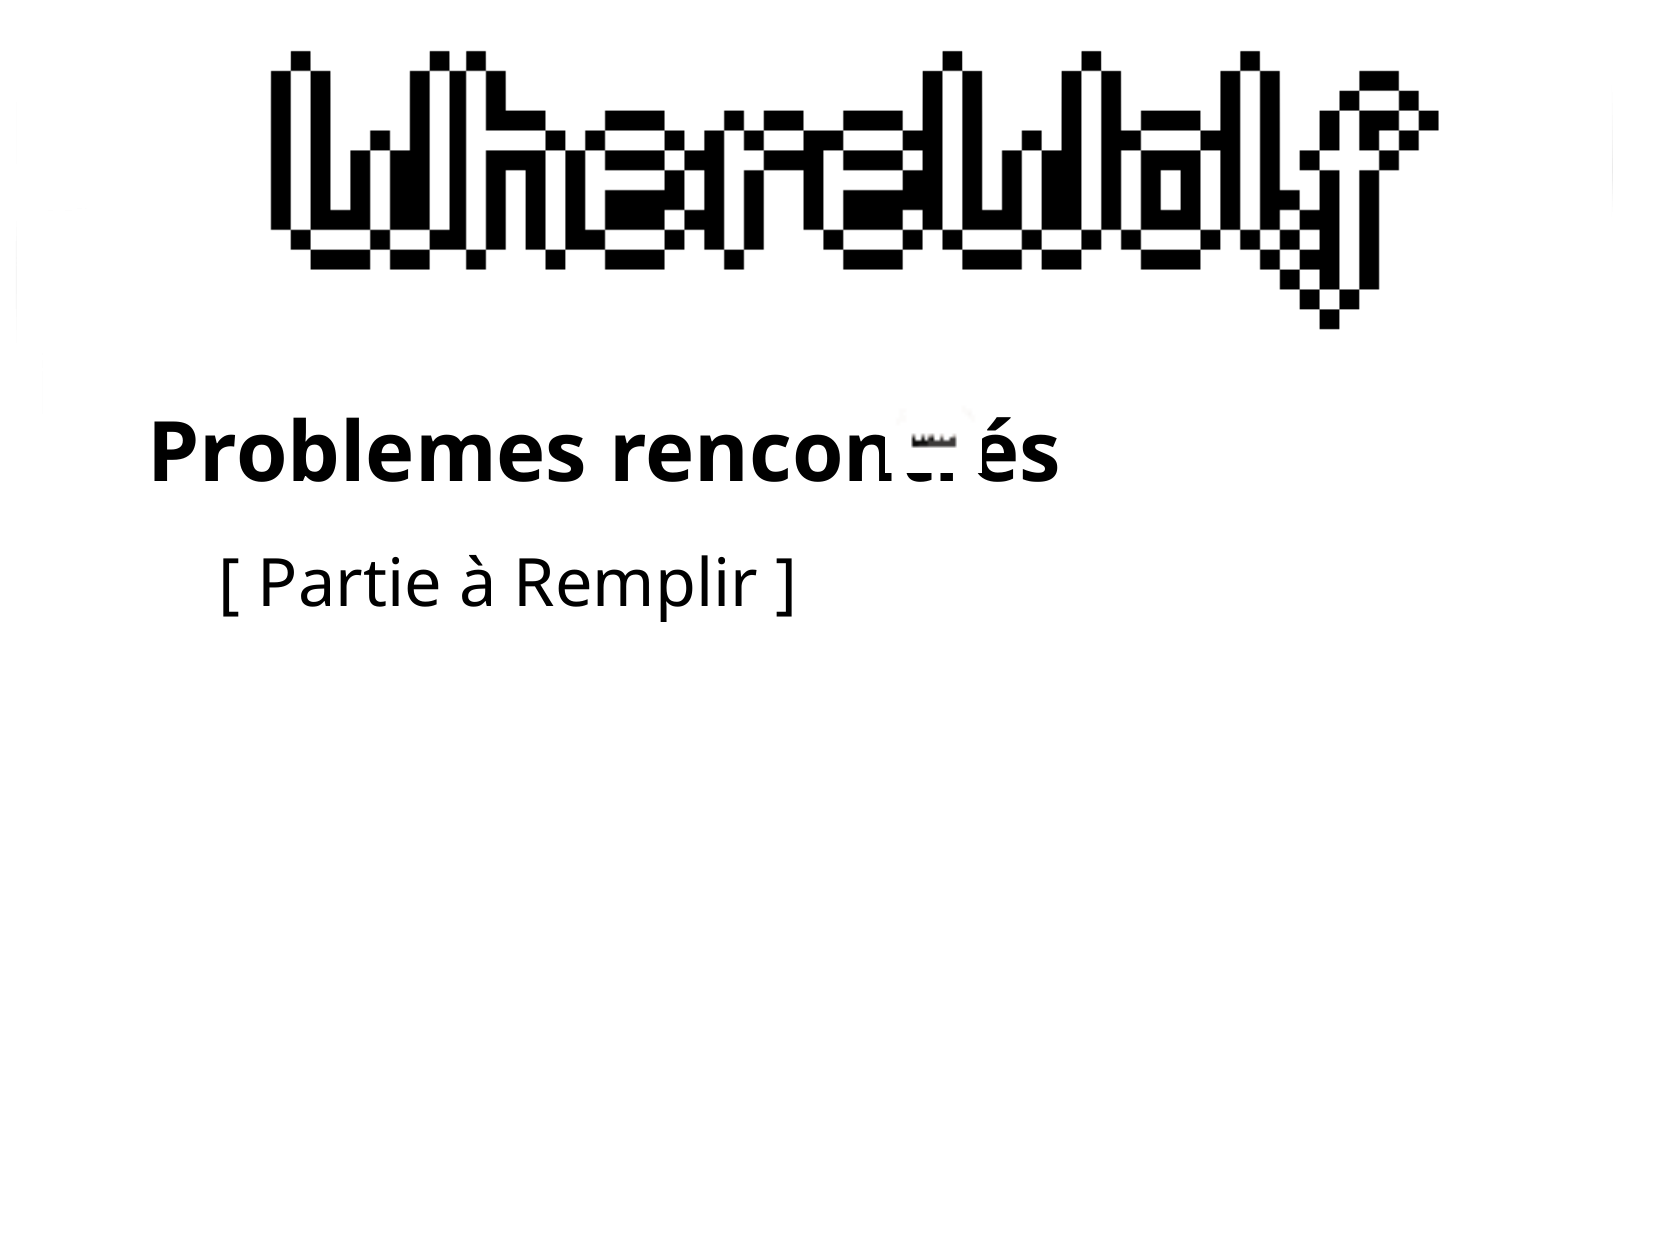

# Problemes rencontrés
[ Partie à Remplir ]